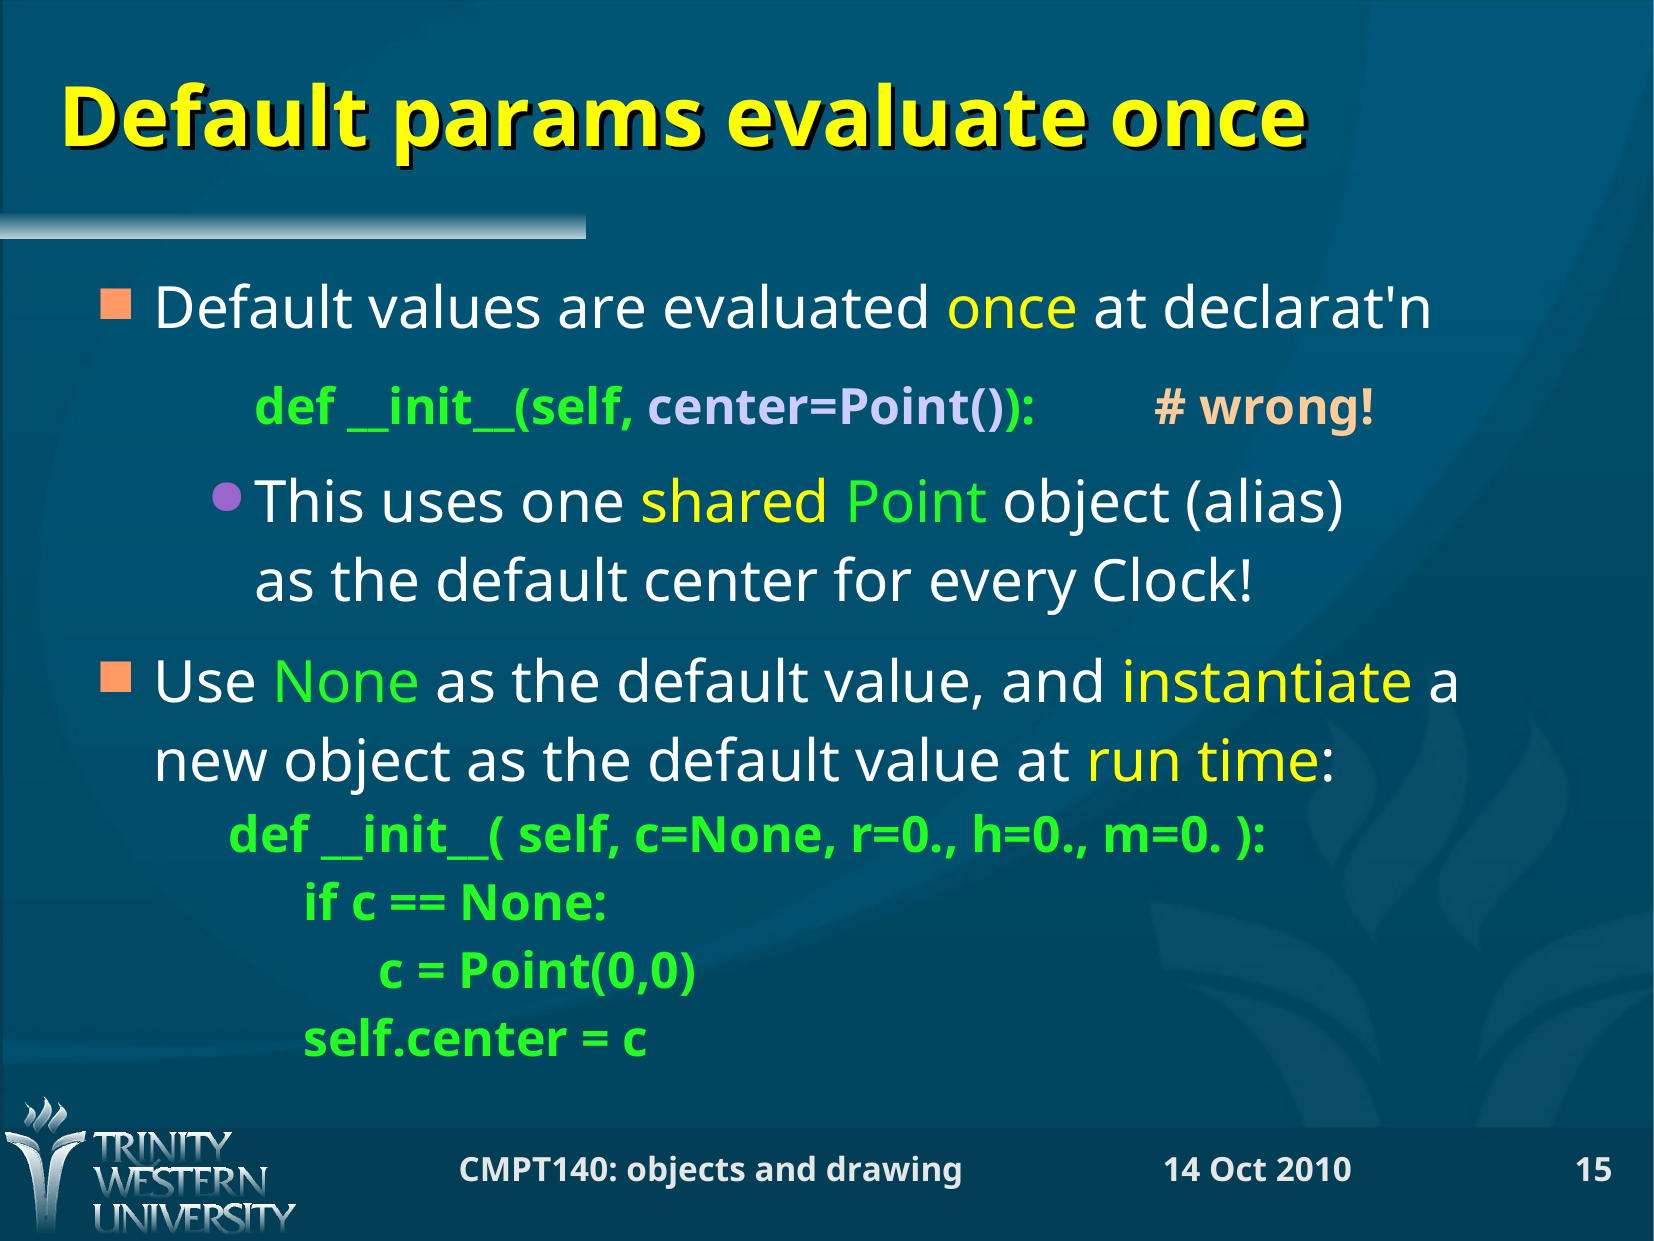

# Default params evaluate once
Default values are evaluated once at declarat'n
def __init__(self, center=Point()):		# wrong!
This uses one shared Point object (alias)
as the default center for every Clock!
Use None as the default value, and instantiate a new object as the default value at run time:
	def __init__( self, c=None, r=0., h=0., m=0. ):
		if c == None:
			c = Point(0,0)
		self.center = c
CMPT140: objects and drawing
14 Oct 2010
15